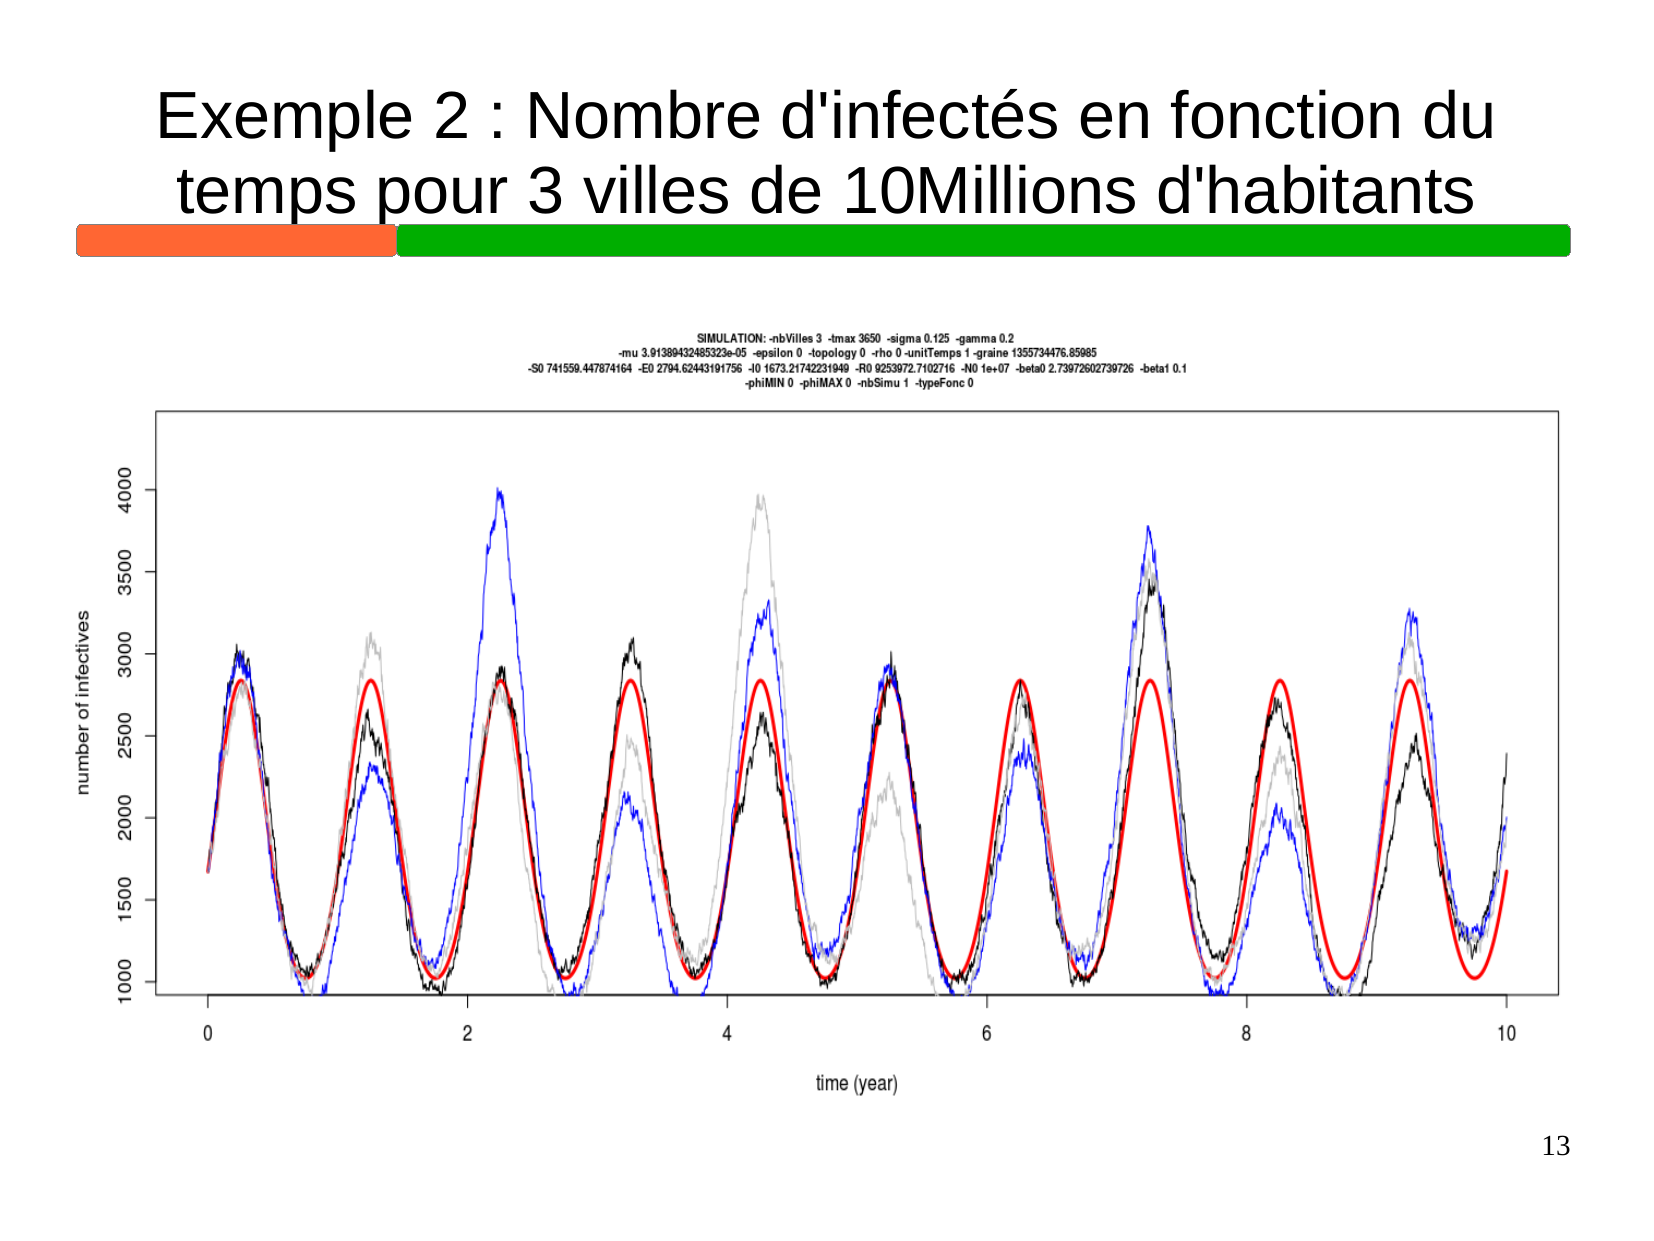

# Exemple 2 : Nombre d'infectés en fonction du temps pour 3 villes de 10Millions d'habitants
13